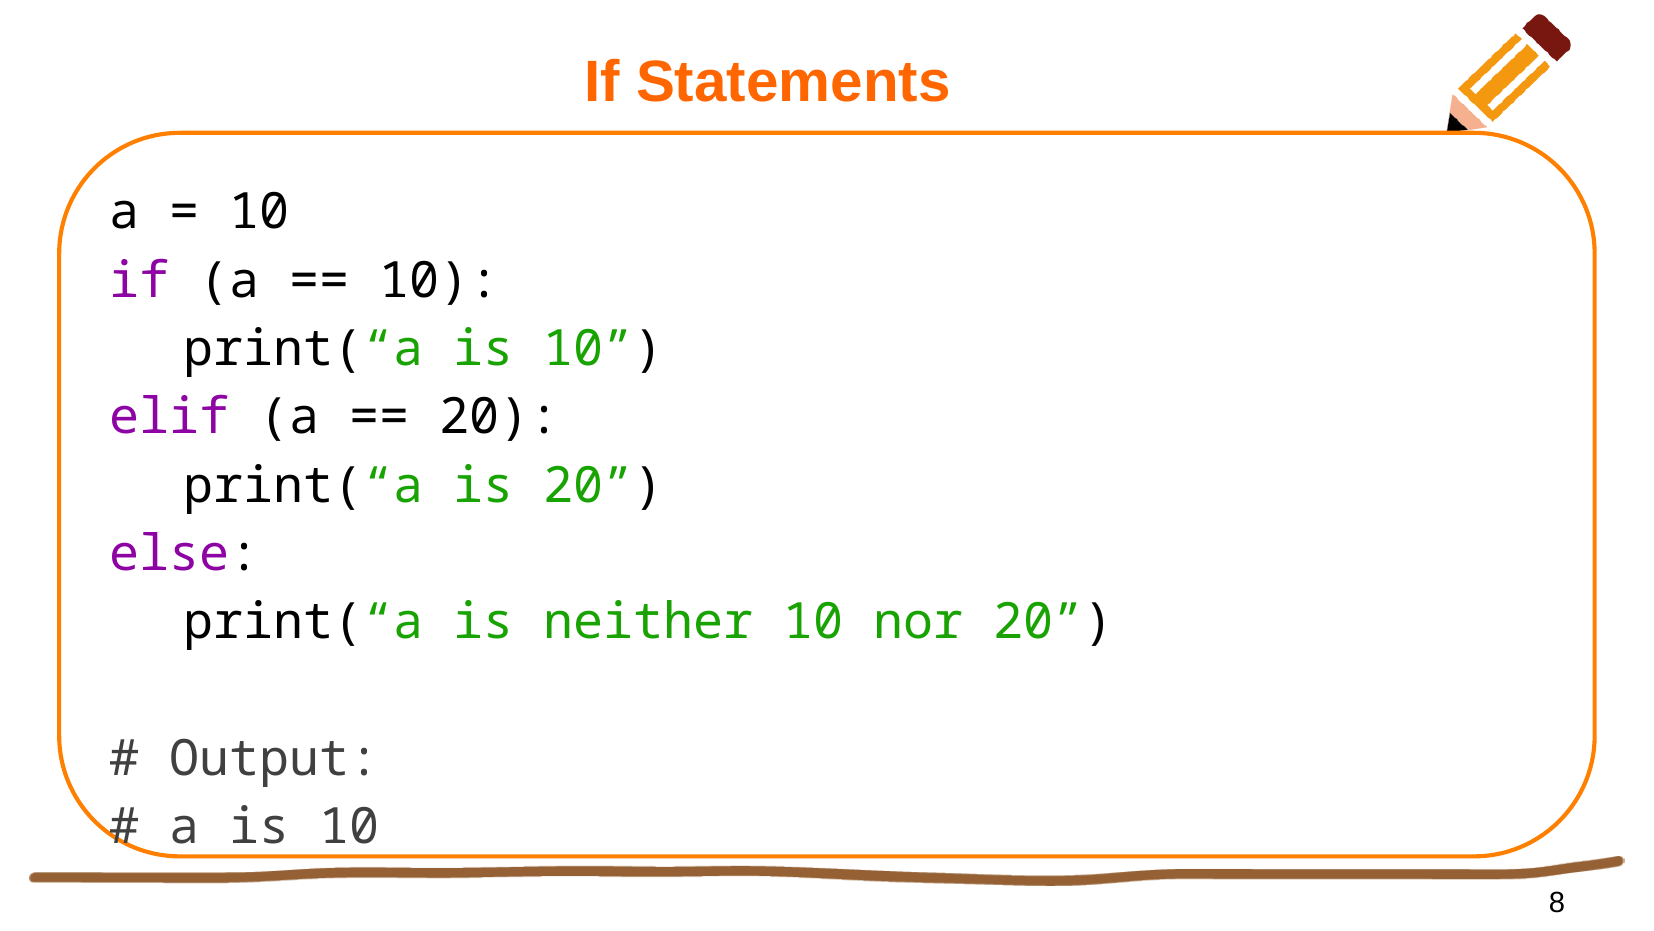

# If Statements
a = 10
if (a == 10):
	print(“a is 10”)
elif (a == 20):
	print(“a is 20”)
else:
	print(“a is neither 10 nor 20”)
# Output:
# a is 10
8